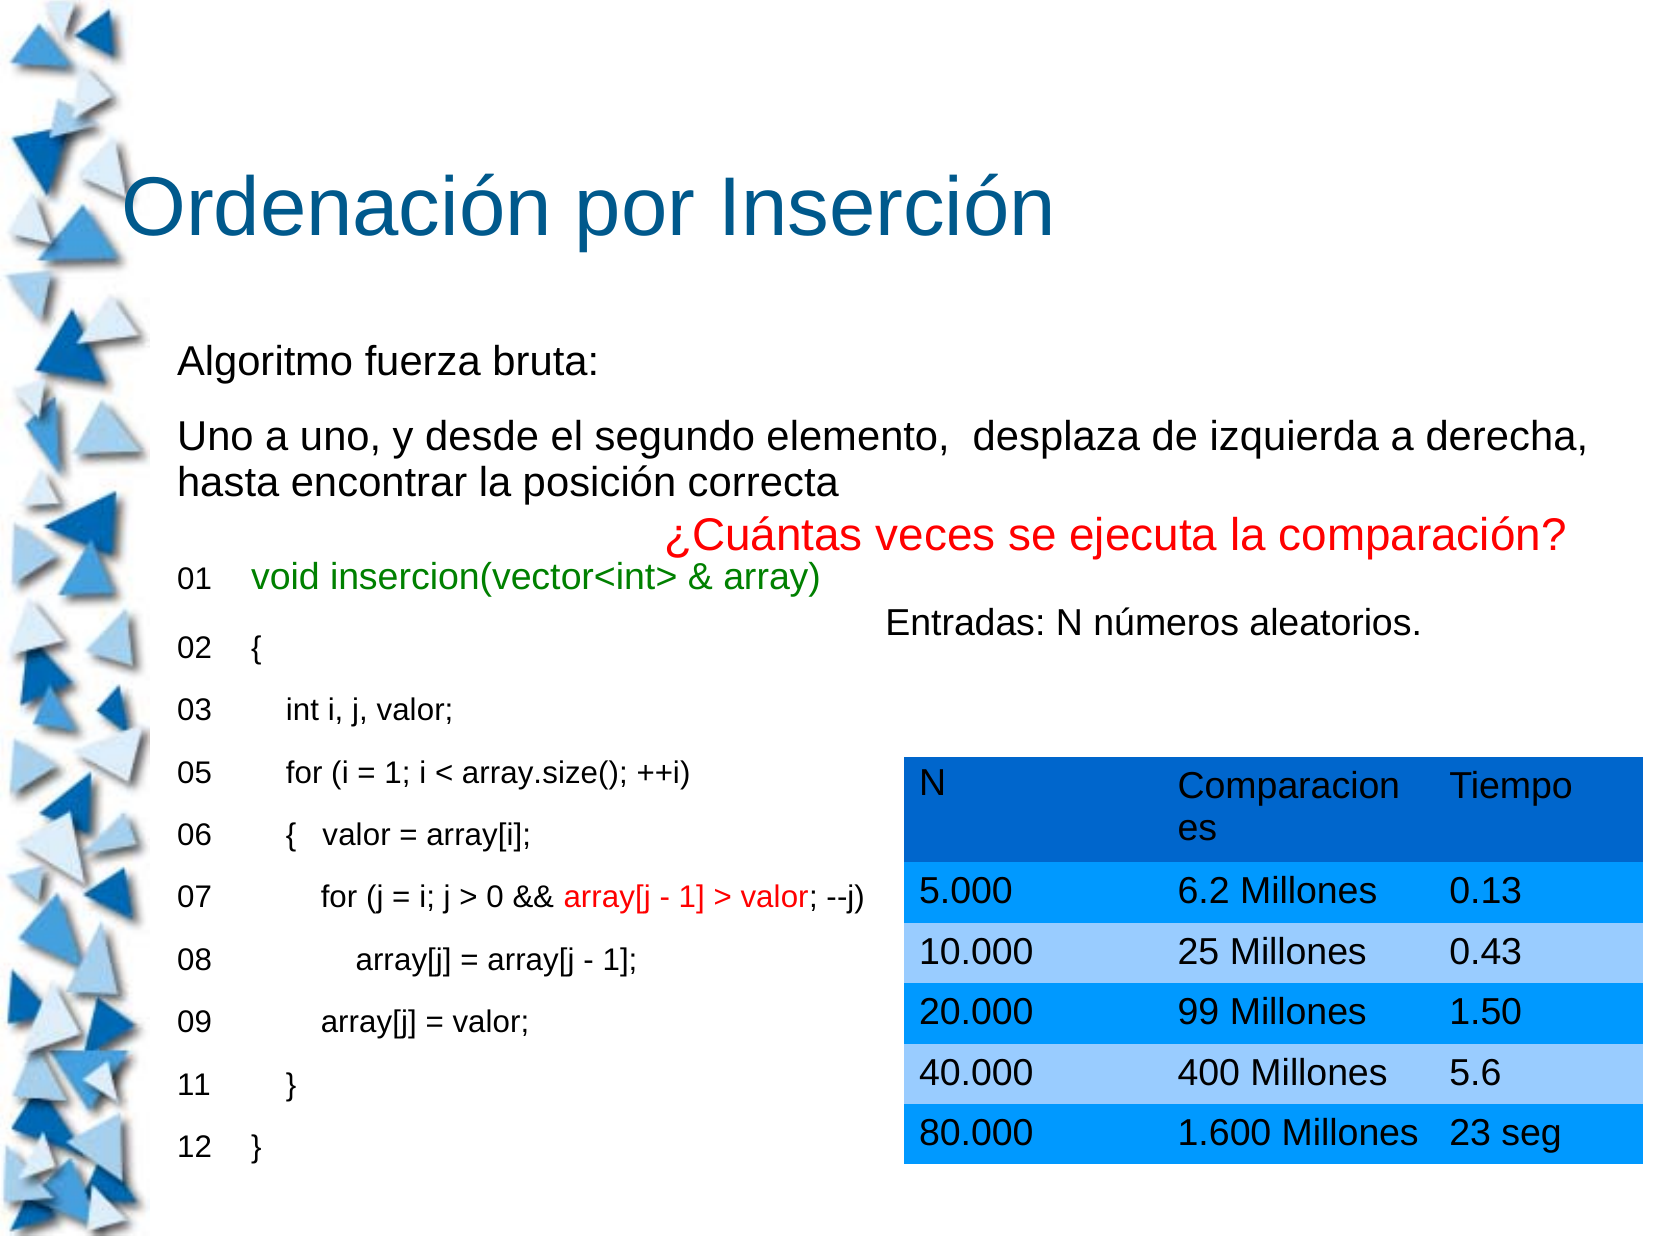

# Ordenación por Inserción
Algoritmo fuerza bruta:
Uno a uno, y desde el segundo elemento, desplaza de izquierda a derecha, hasta encontrar la posición correcta
01	void insercion(vector<int> & array)
02	{
03	 int i, j, valor;
05	 for (i = 1; i < array.size(); ++i)
06	 { valor = array[i];
07	 for (j = i; j > 0 && array[j - 1] > valor; --j)
08	 array[j] = array[j - 1];
09	 array[j] = valor;
11	 }
12	}
¿Cuántas veces se ejecuta la comparación?
			Entradas: N números aleatorios.
| N | Comparaciones | Tiempo |
| --- | --- | --- |
| 5.000 | 6.2 Millones | 0.13 |
| 10.000 | 25 Millones | 0.43 |
| 20.000 | 99 Millones | 1.50 |
| 40.000 | 400 Millones | 5.6 |
| 80.000 | 1.600 Millones | 23 seg |